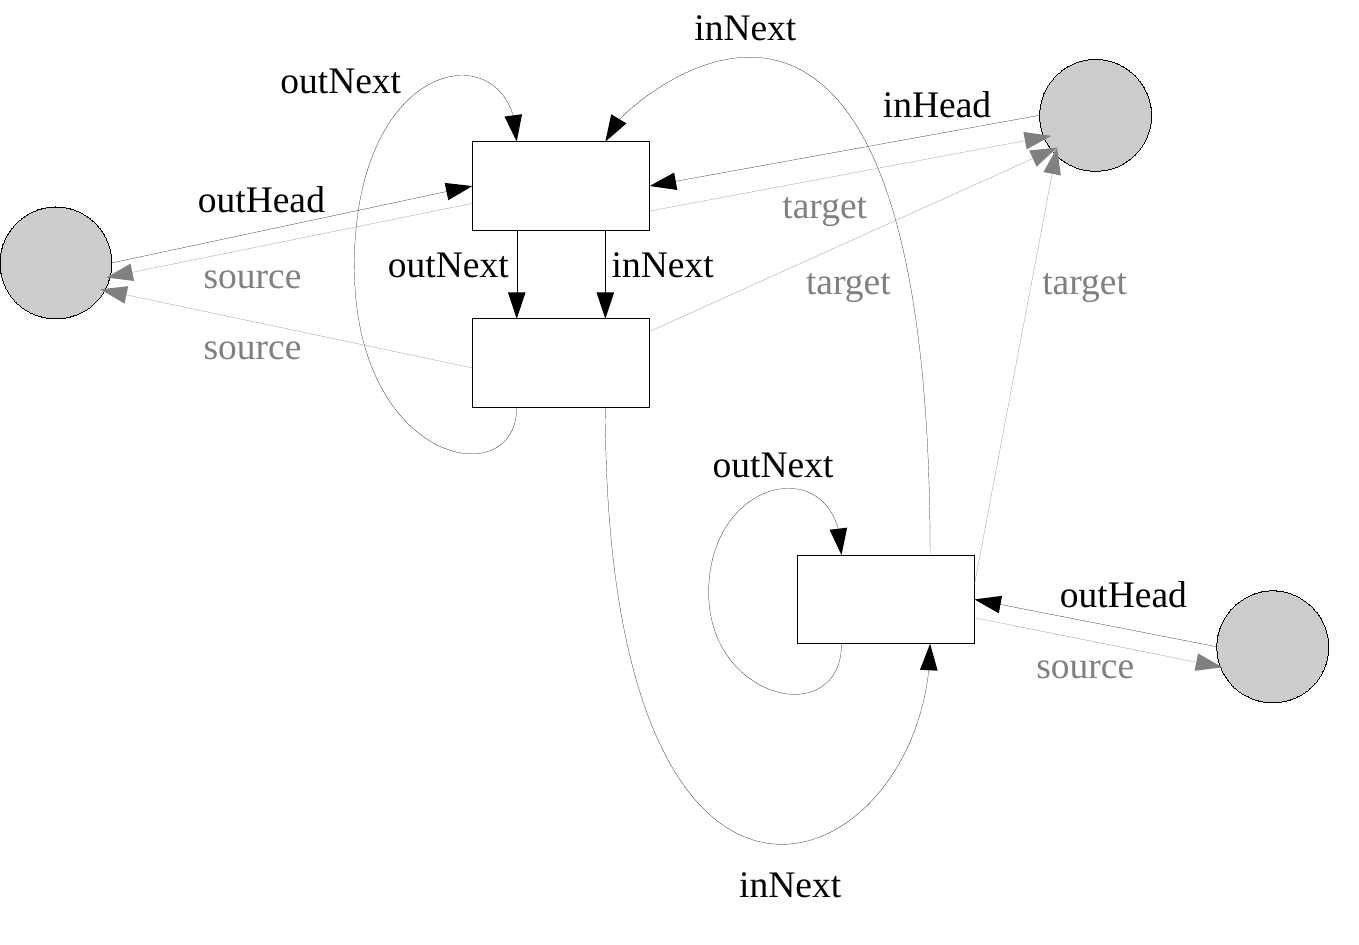

inNext
outNext
inHead
outHead
target
outNext
inNext
source
target
target
source
outNext
outHead
source
inNext